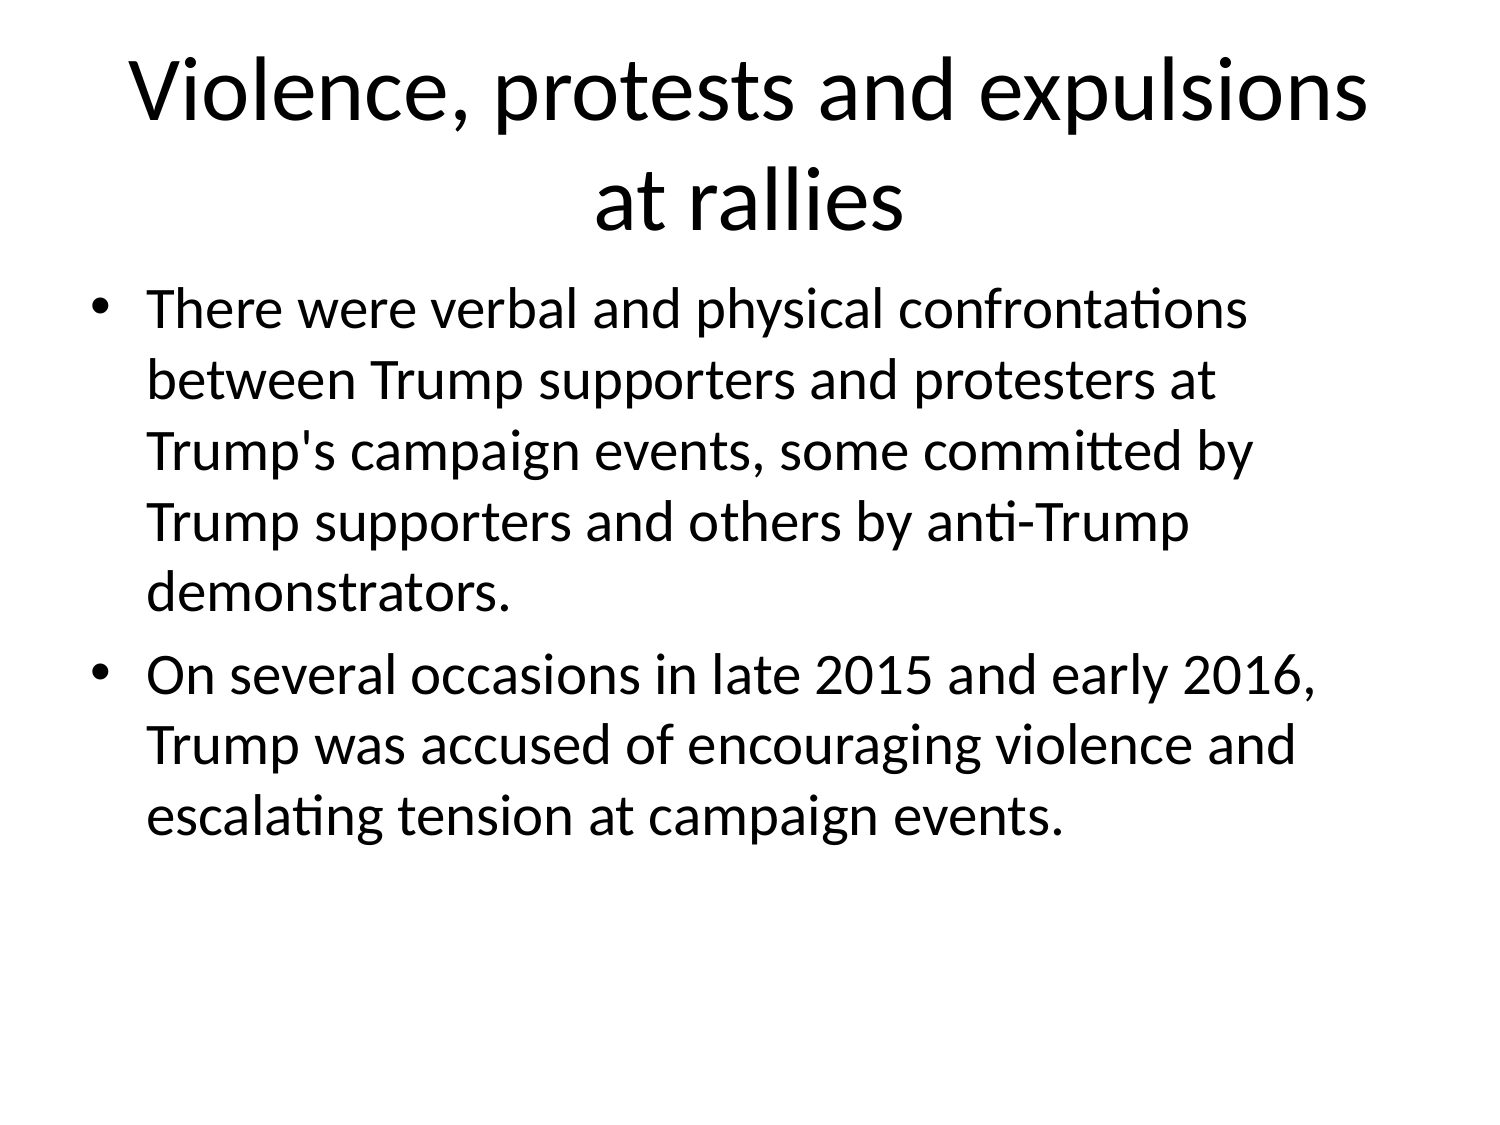

# Violence, protests and expulsions at rallies
There were verbal and physical confrontations between Trump supporters and protesters at Trump's campaign events, some committed by Trump supporters and others by anti-Trump demonstrators.
On several occasions in late 2015 and early 2016, Trump was accused of encouraging violence and escalating tension at campaign events.